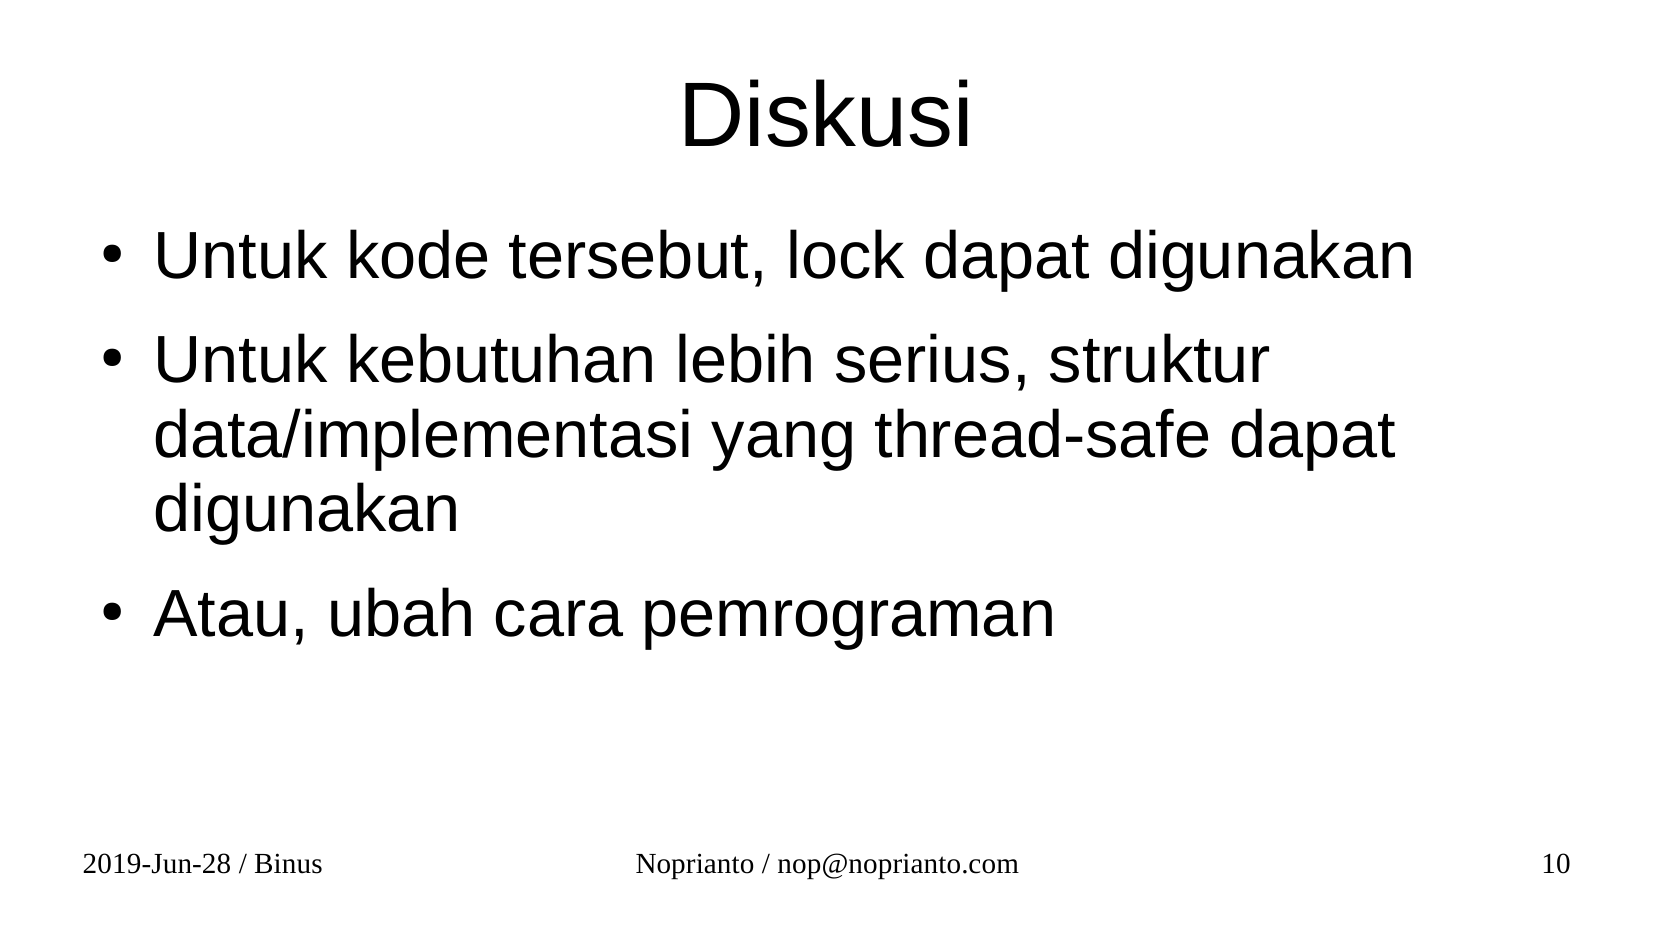

# Diskusi
Untuk kode tersebut, lock dapat digunakan
Untuk kebutuhan lebih serius, struktur data/implementasi yang thread-safe dapat digunakan
Atau, ubah cara pemrograman
2019-Jun-28 / Binus
Noprianto / nop@noprianto.com
10